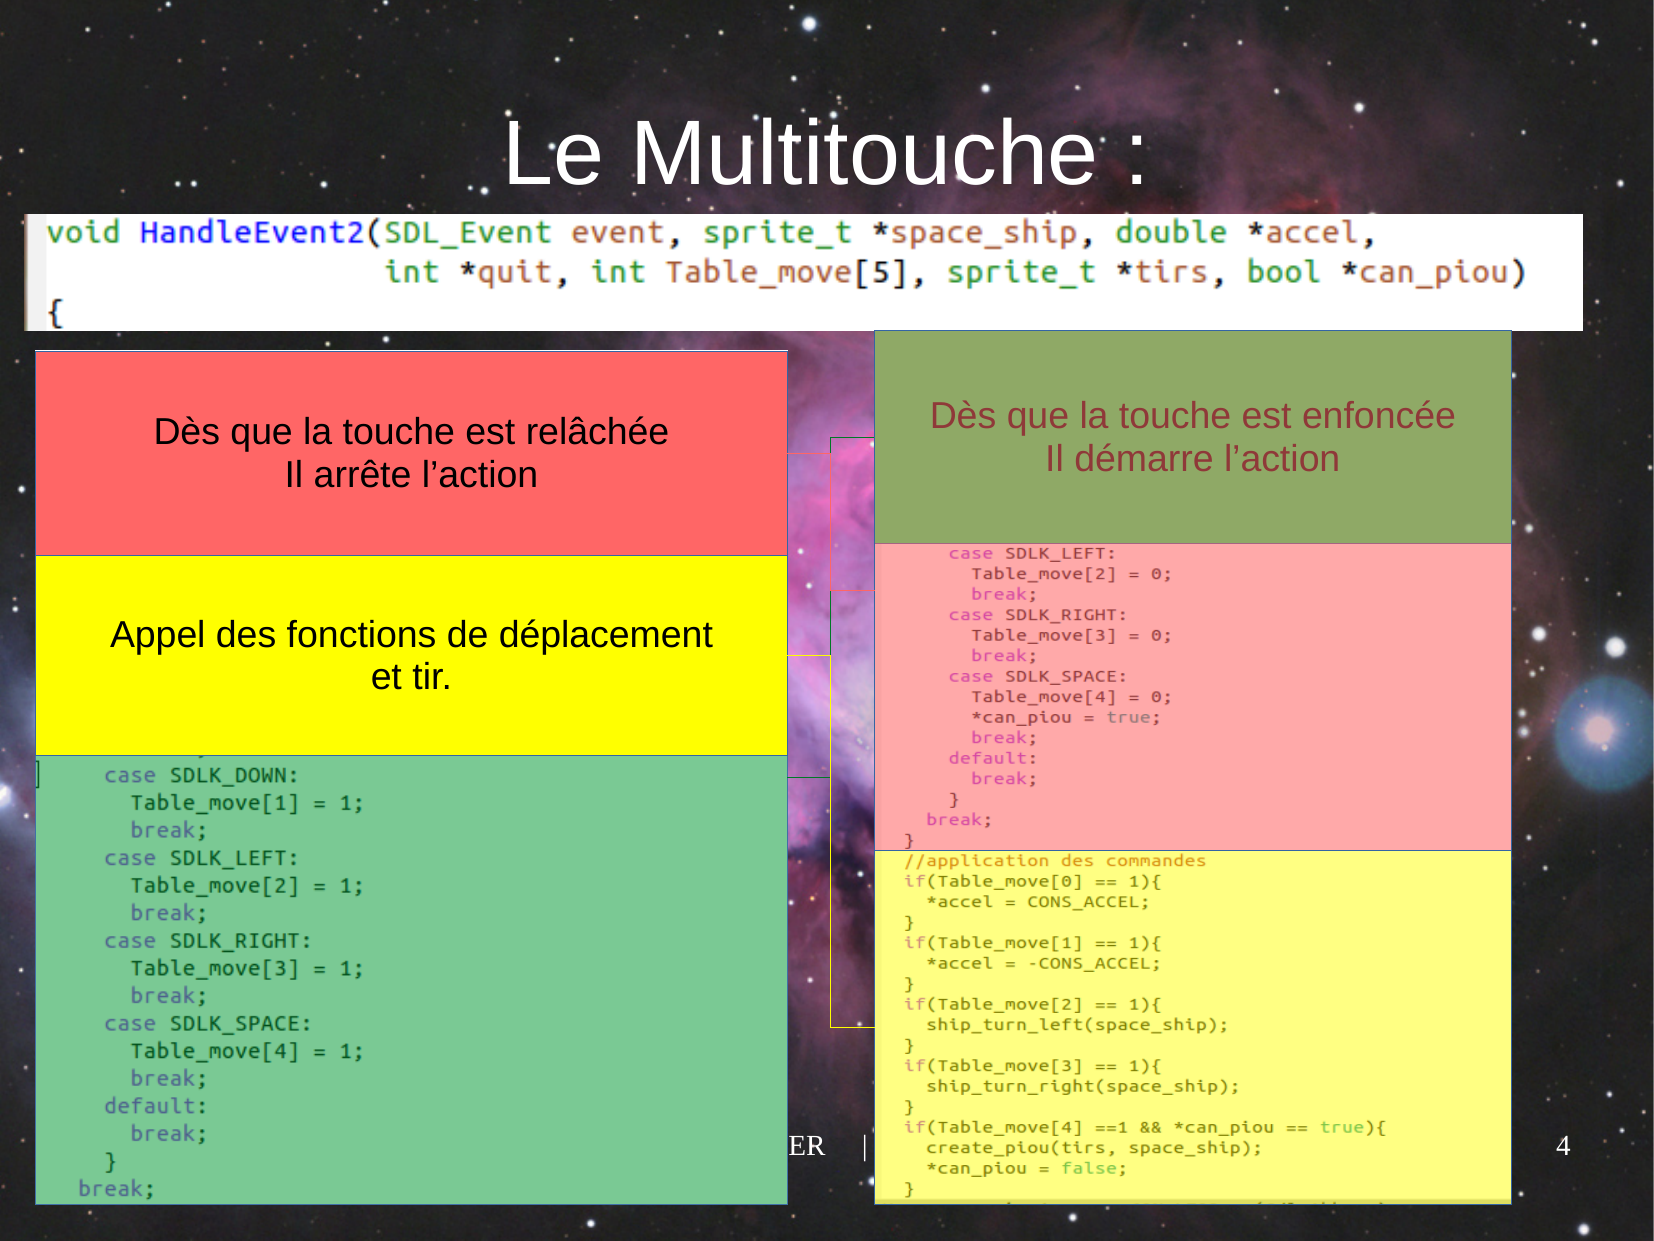

# Le Multitouche :
Dès que la touche est enfoncée
Il démarre l’action
Dès que la touche est relâchée
Il arrête l’action
Appel des fonctions de déplacement
et tir.
Albin PARMENTIER | Mathieu LEVY
4